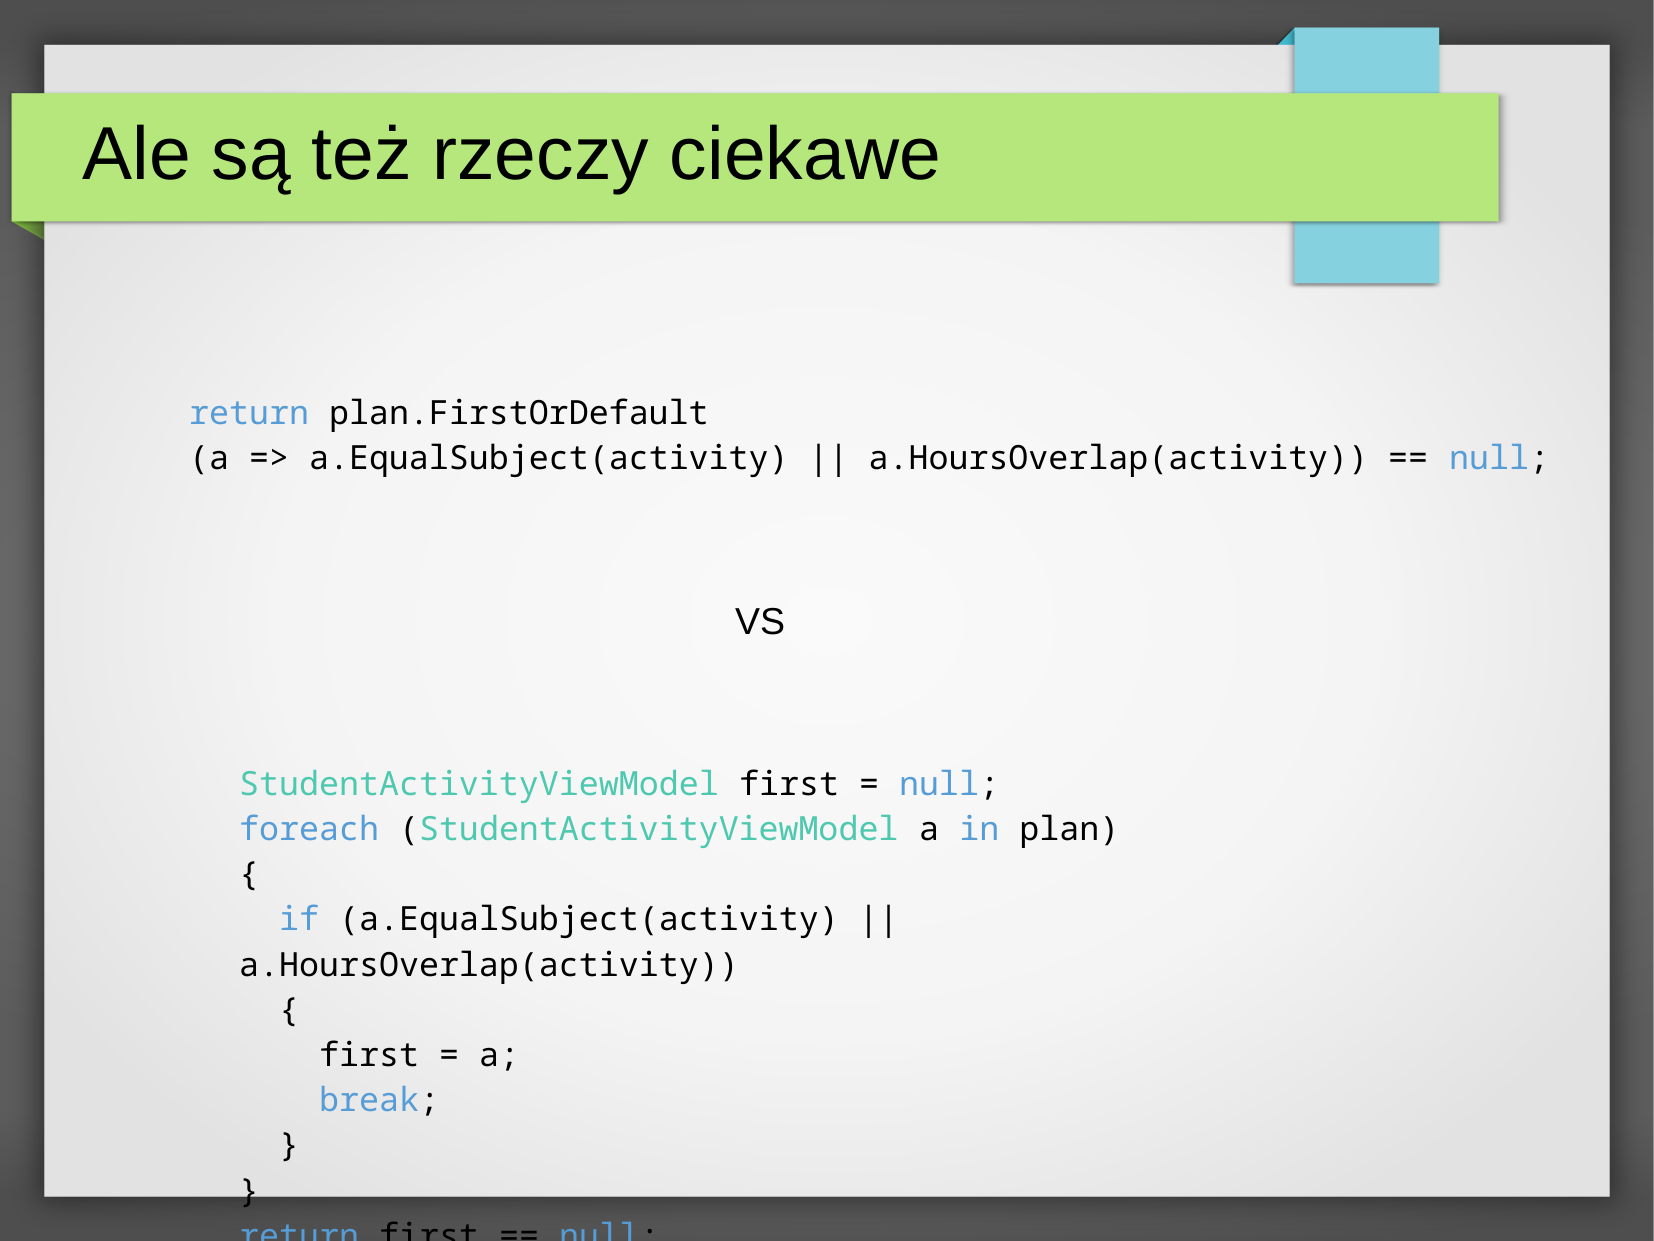

# Ale są też rzeczy ciekawe
return plan.FirstOrDefault
(a => a.EqualSubject(activity) || a.HoursOverlap(activity)) == null;
VS
StudentActivityViewModel first = null;
foreach (StudentActivityViewModel a in plan)
{
 if (a.EqualSubject(activity) || a.HoursOverlap(activity))
 {
 first = a;
 break;
 }
}
return first == null;